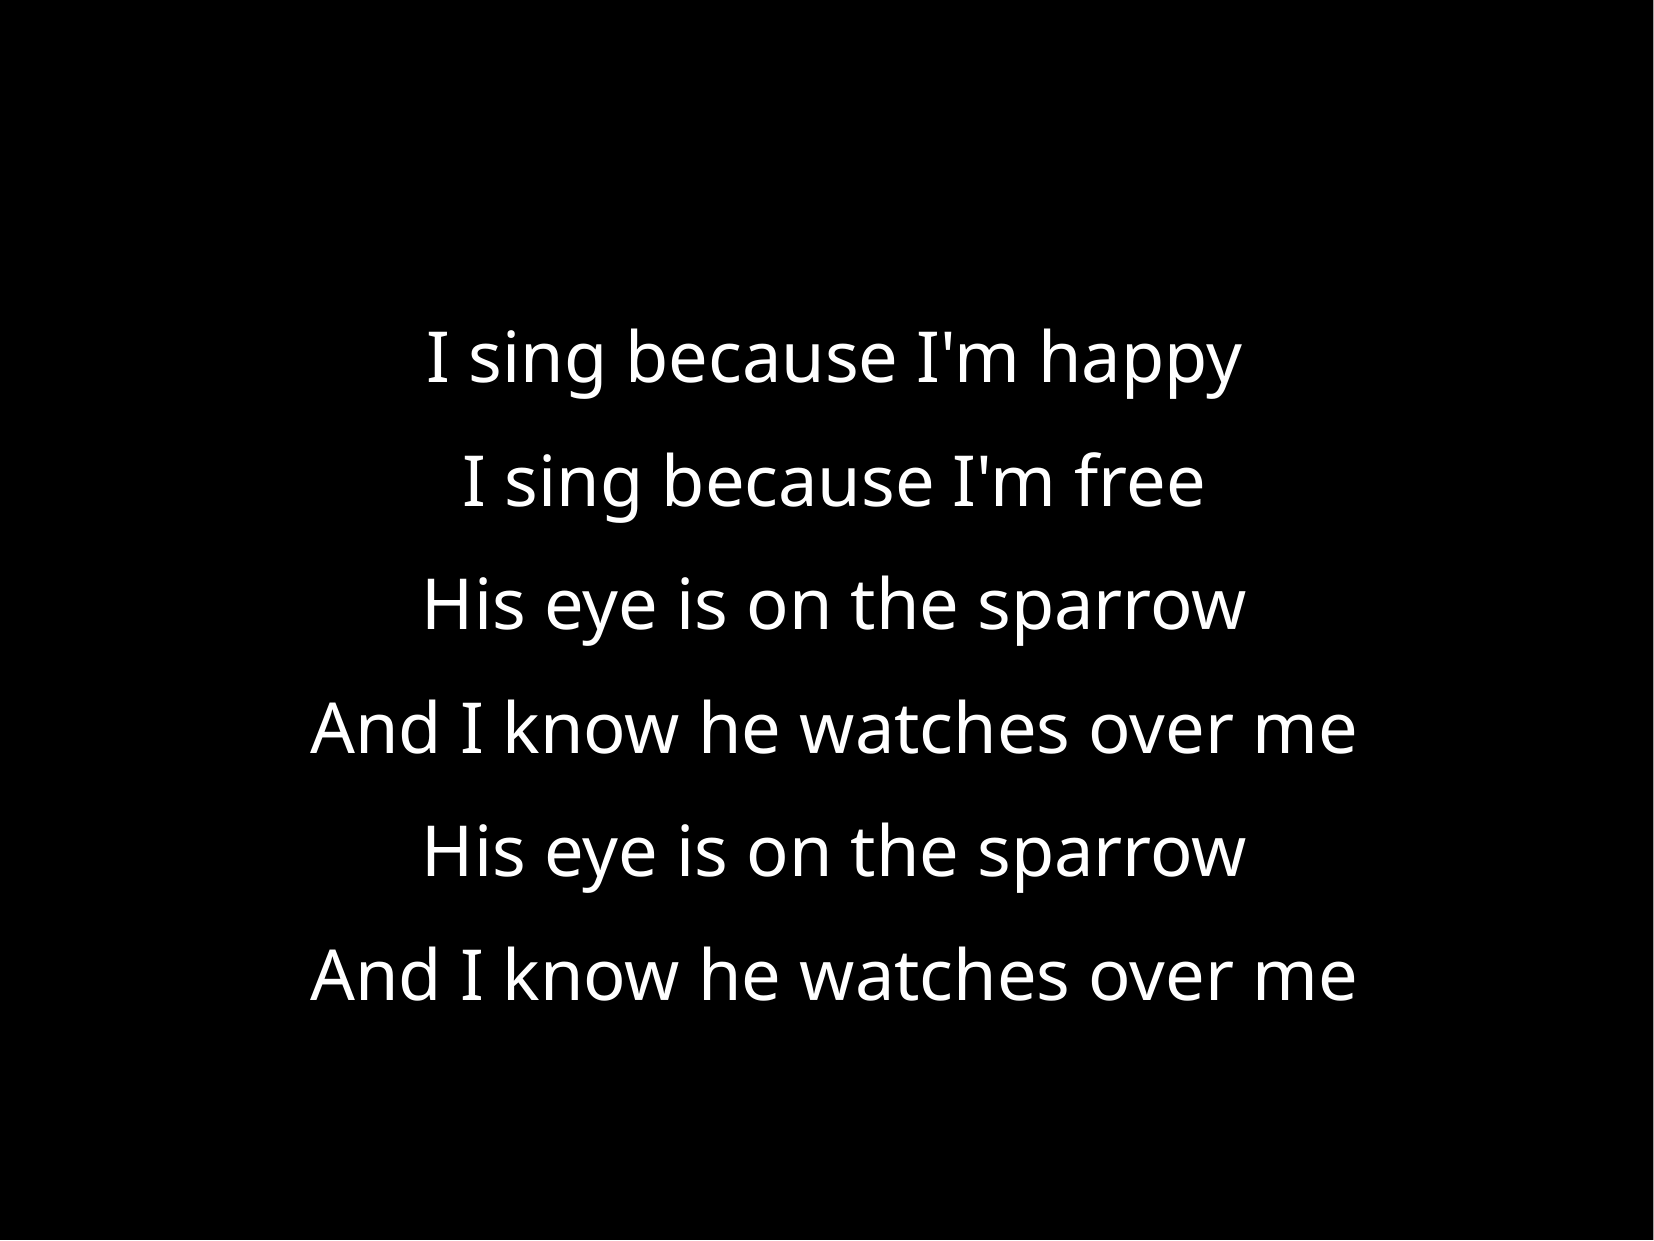

#
I sing because I'm happy
I sing because I'm free
His eye is on the sparrow
And I know he watches over me
His eye is on the sparrow
And I know he watches over me